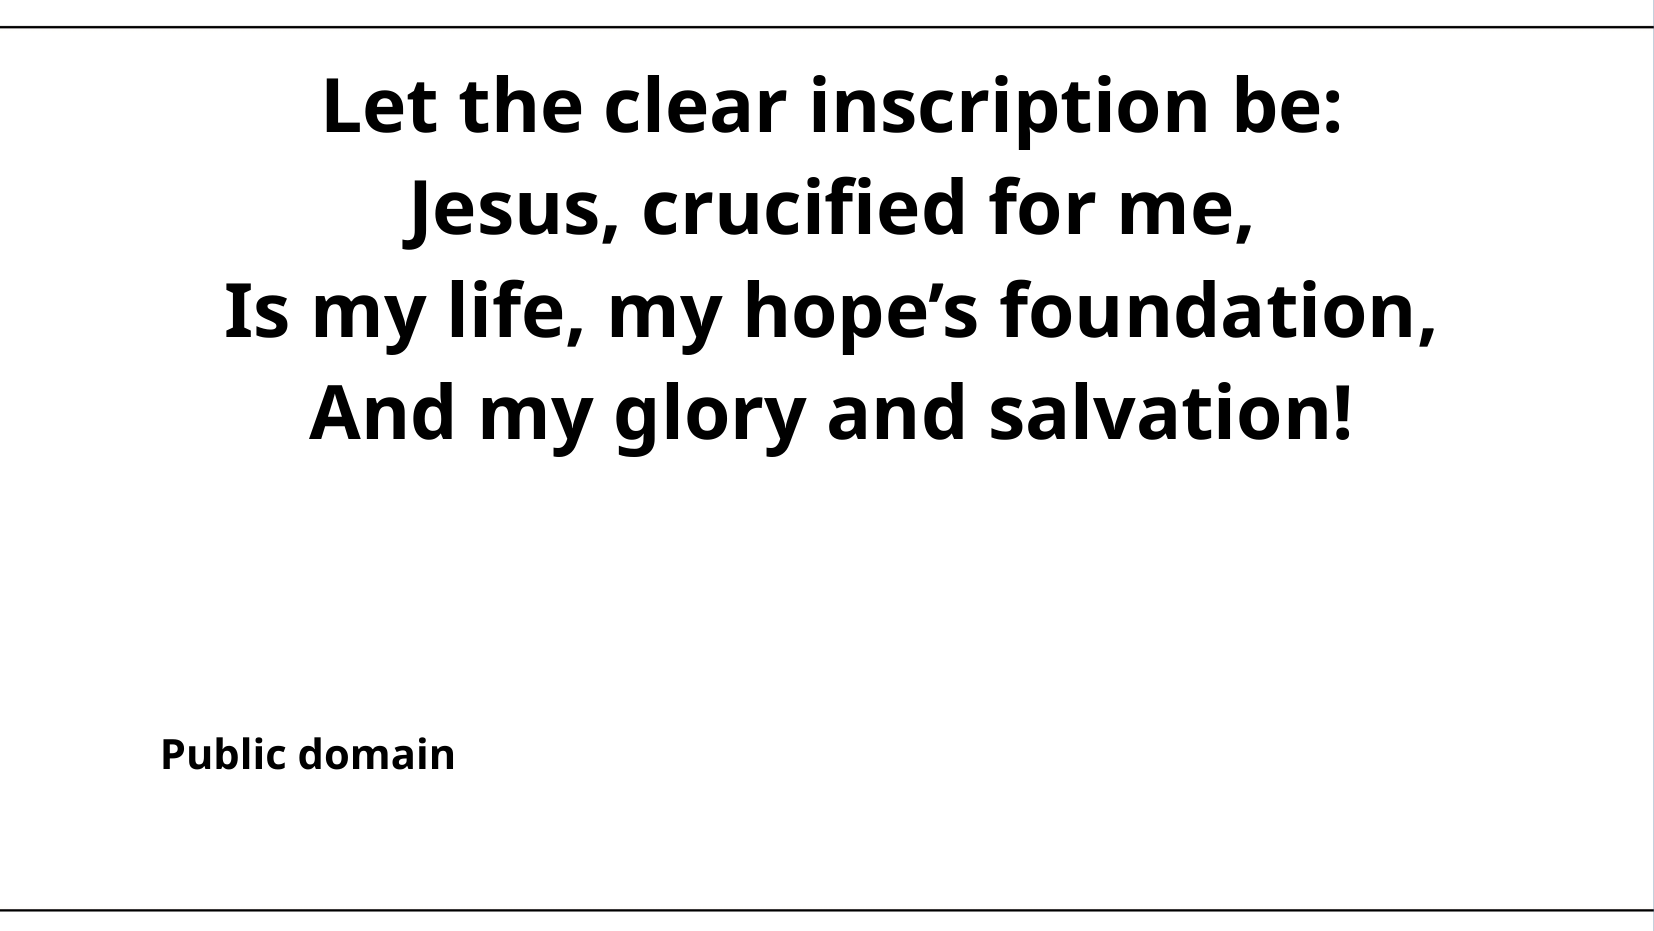

Let the clear inscription be:
Jesus, crucified for me,
Is my life, my hope’s foundation,
And my glory and salvation!
 Public domain